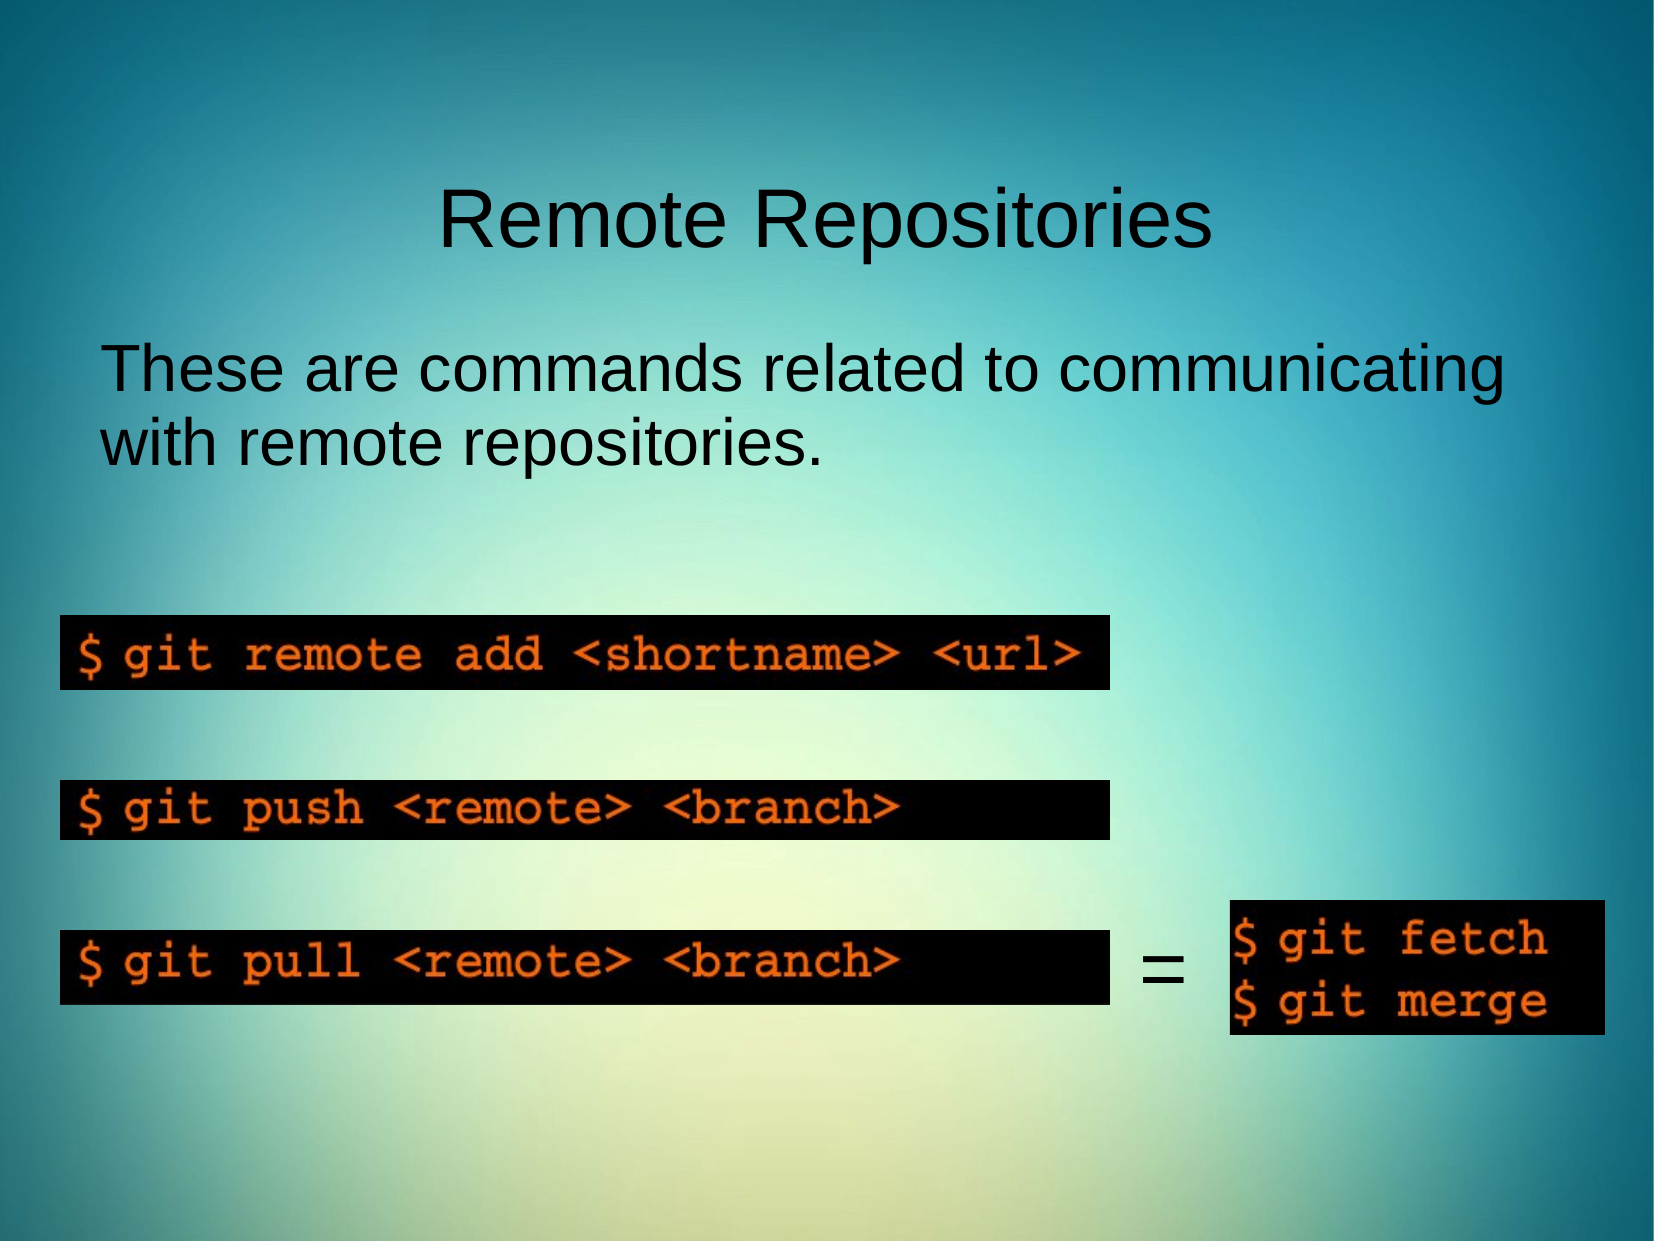

Remote Repositories
These are commands related to communicating with remote repositories.
=